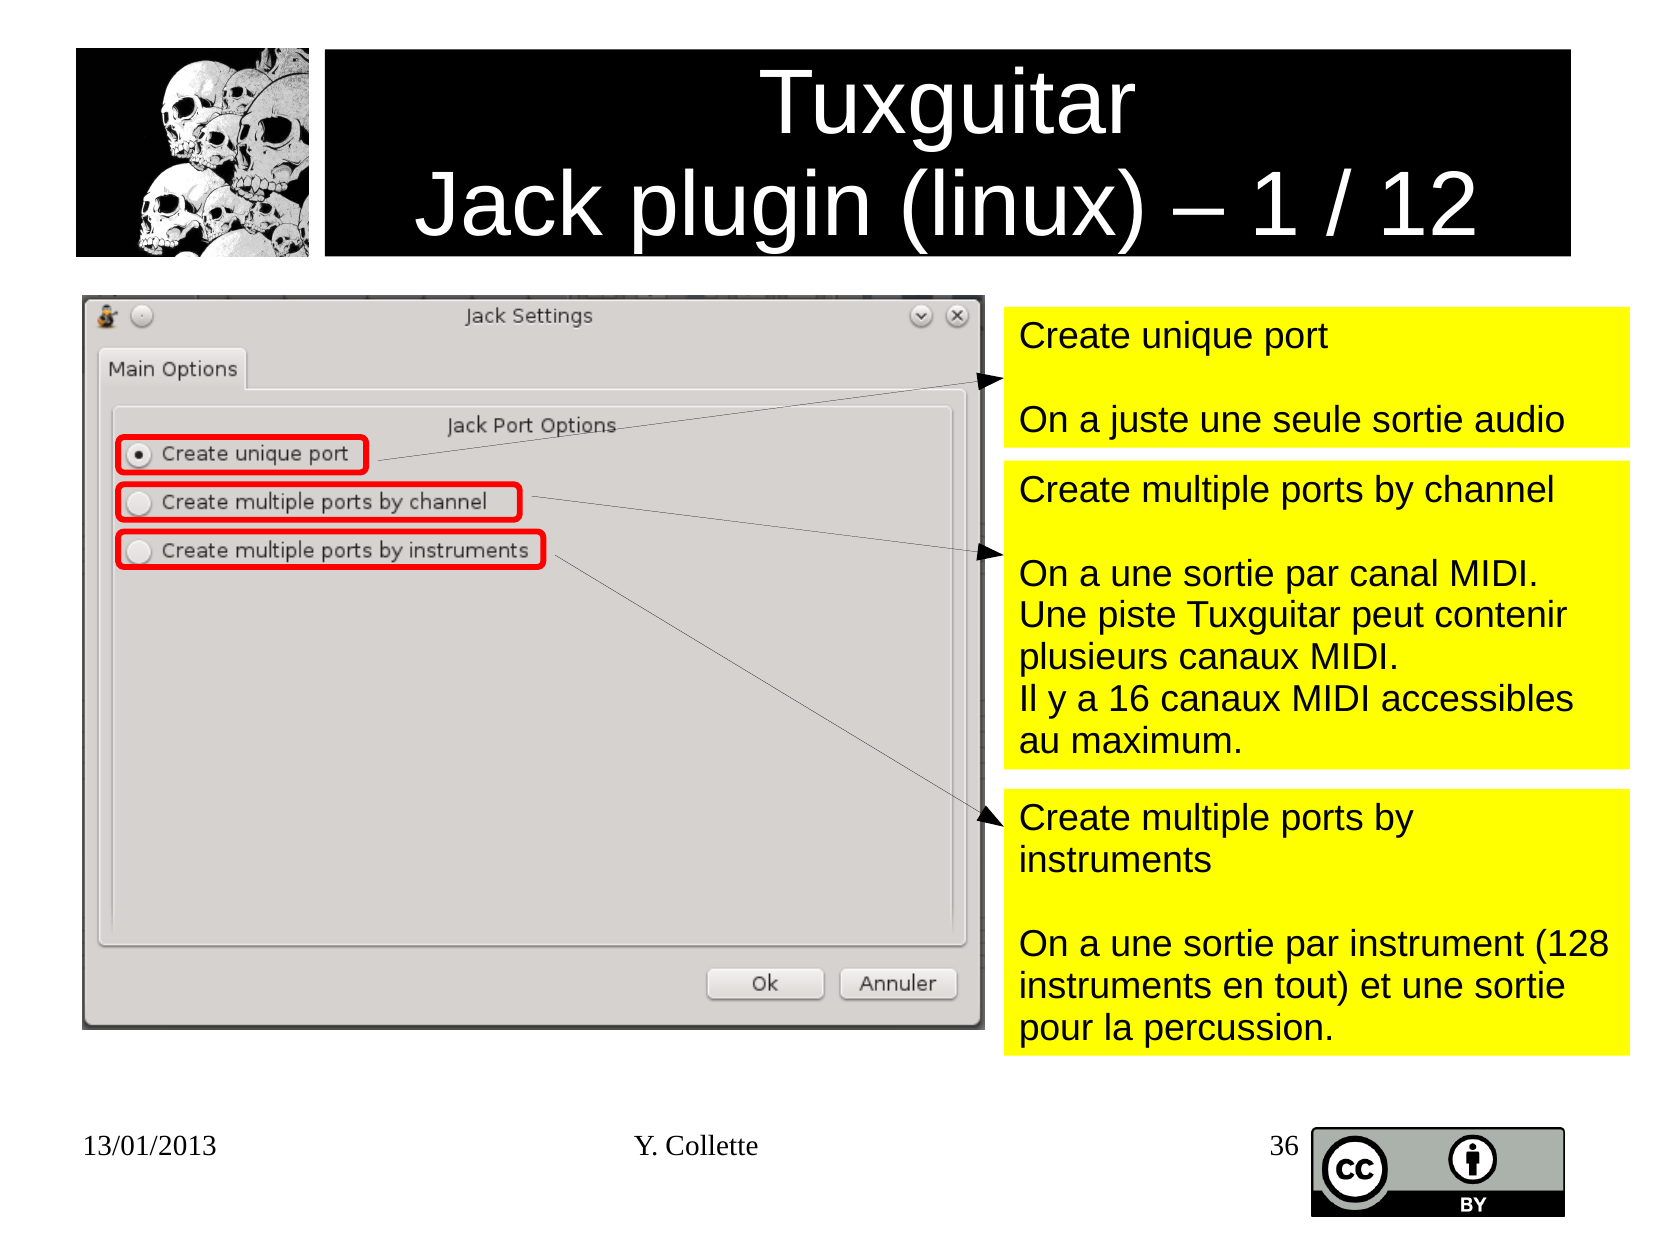

# Tuxguitar Jack plugin (linux) – 1 / 12
Create unique port
On a juste une seule sortie audio
Create multiple ports by channel
On a une sortie par canal MIDI.
Une piste Tuxguitar peut contenir plusieurs canaux MIDI.
Il y a 16 canaux MIDI accessibles au maximum.
Create multiple ports by instruments
On a une sortie par instrument (128 instruments en tout) et une sortie pour la percussion.
Y. Collette
36